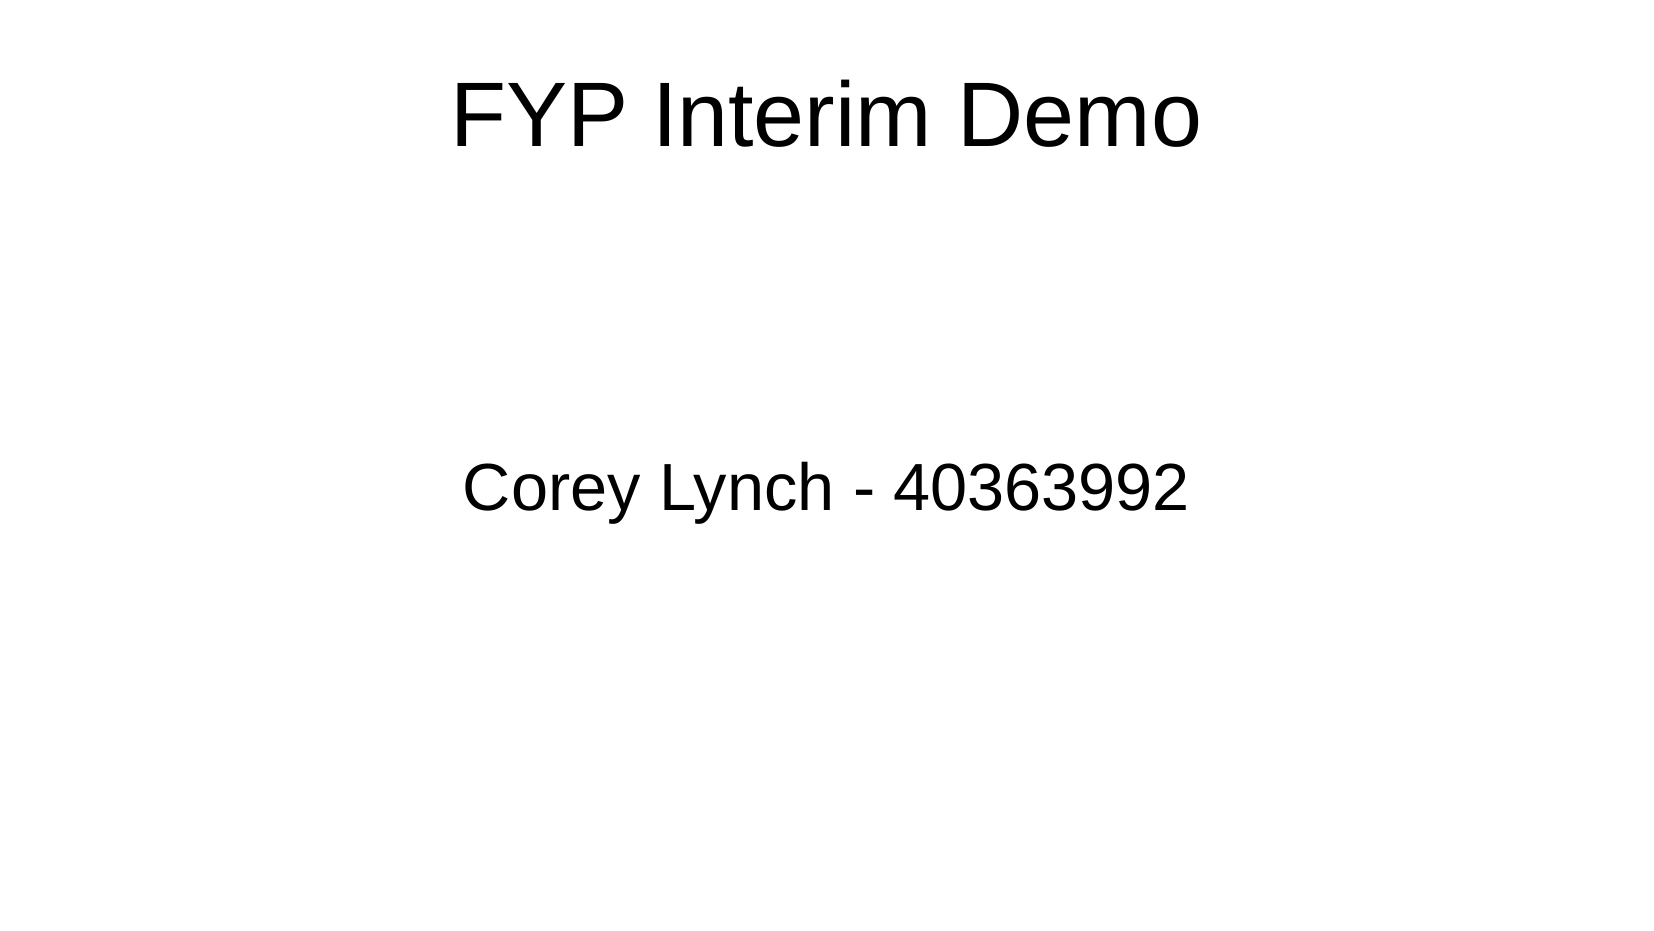

# FYP Interim Demo
Corey Lynch - 40363992